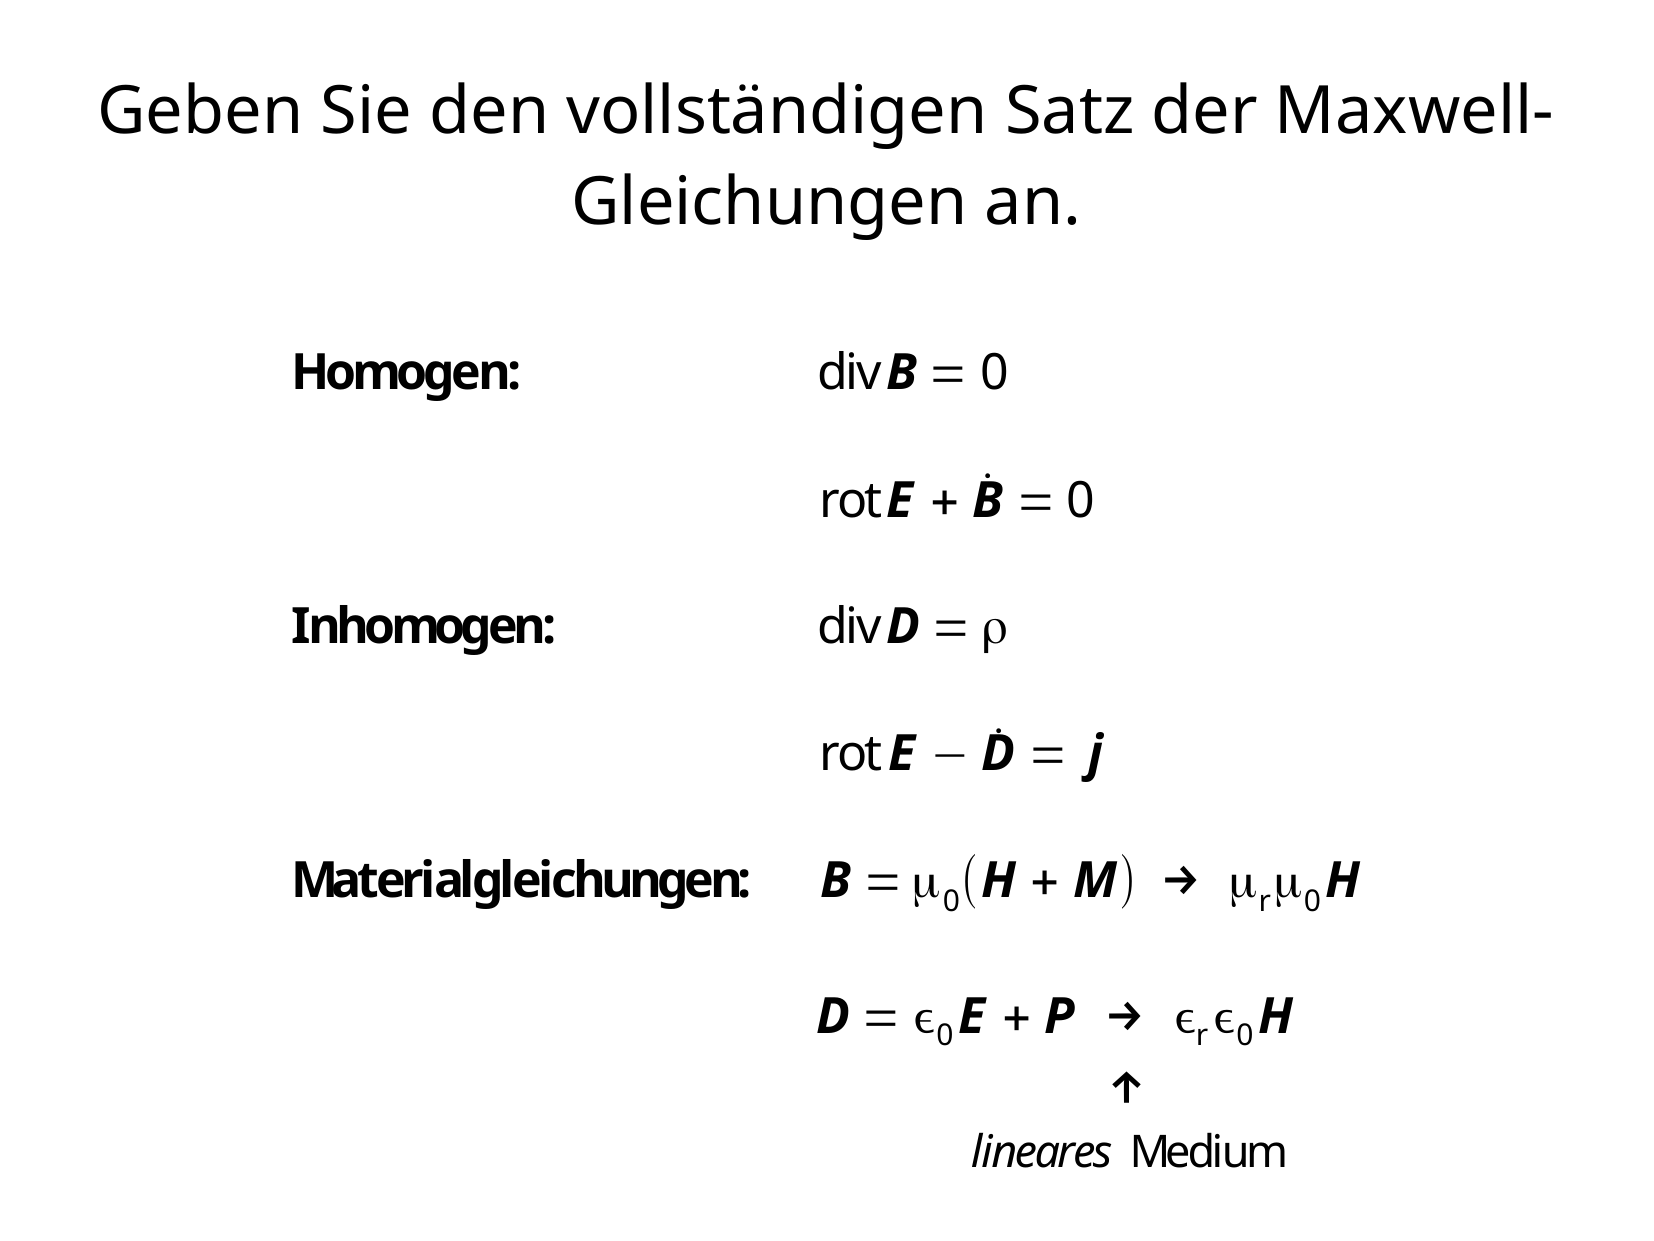

# Geben Sie den vollständigen Satz der Maxwell-Gleichungen an.